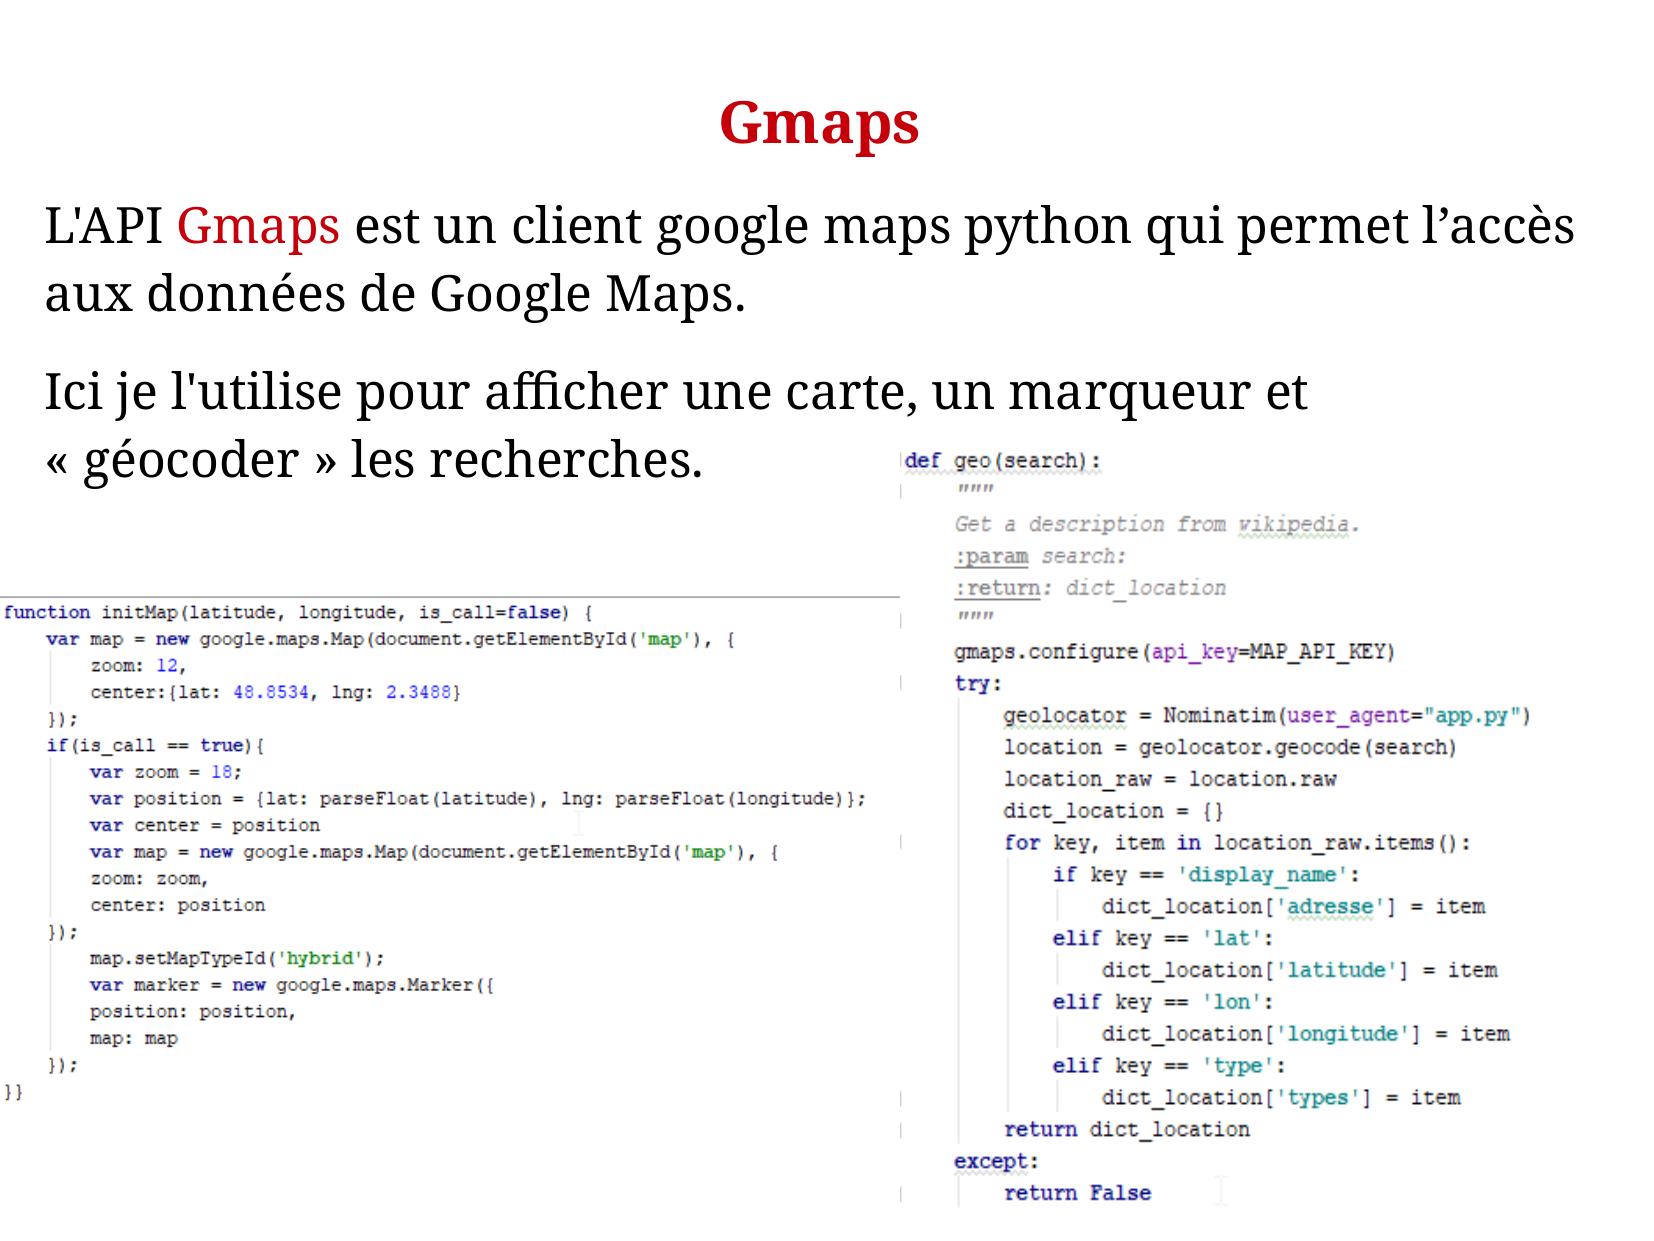

# Gmaps
L'API Gmaps est un client google maps python qui permet l’accès aux données de Google Maps.
Ici je l'utilise pour afficher une carte, un marqueur et « géocoder » les recherches.